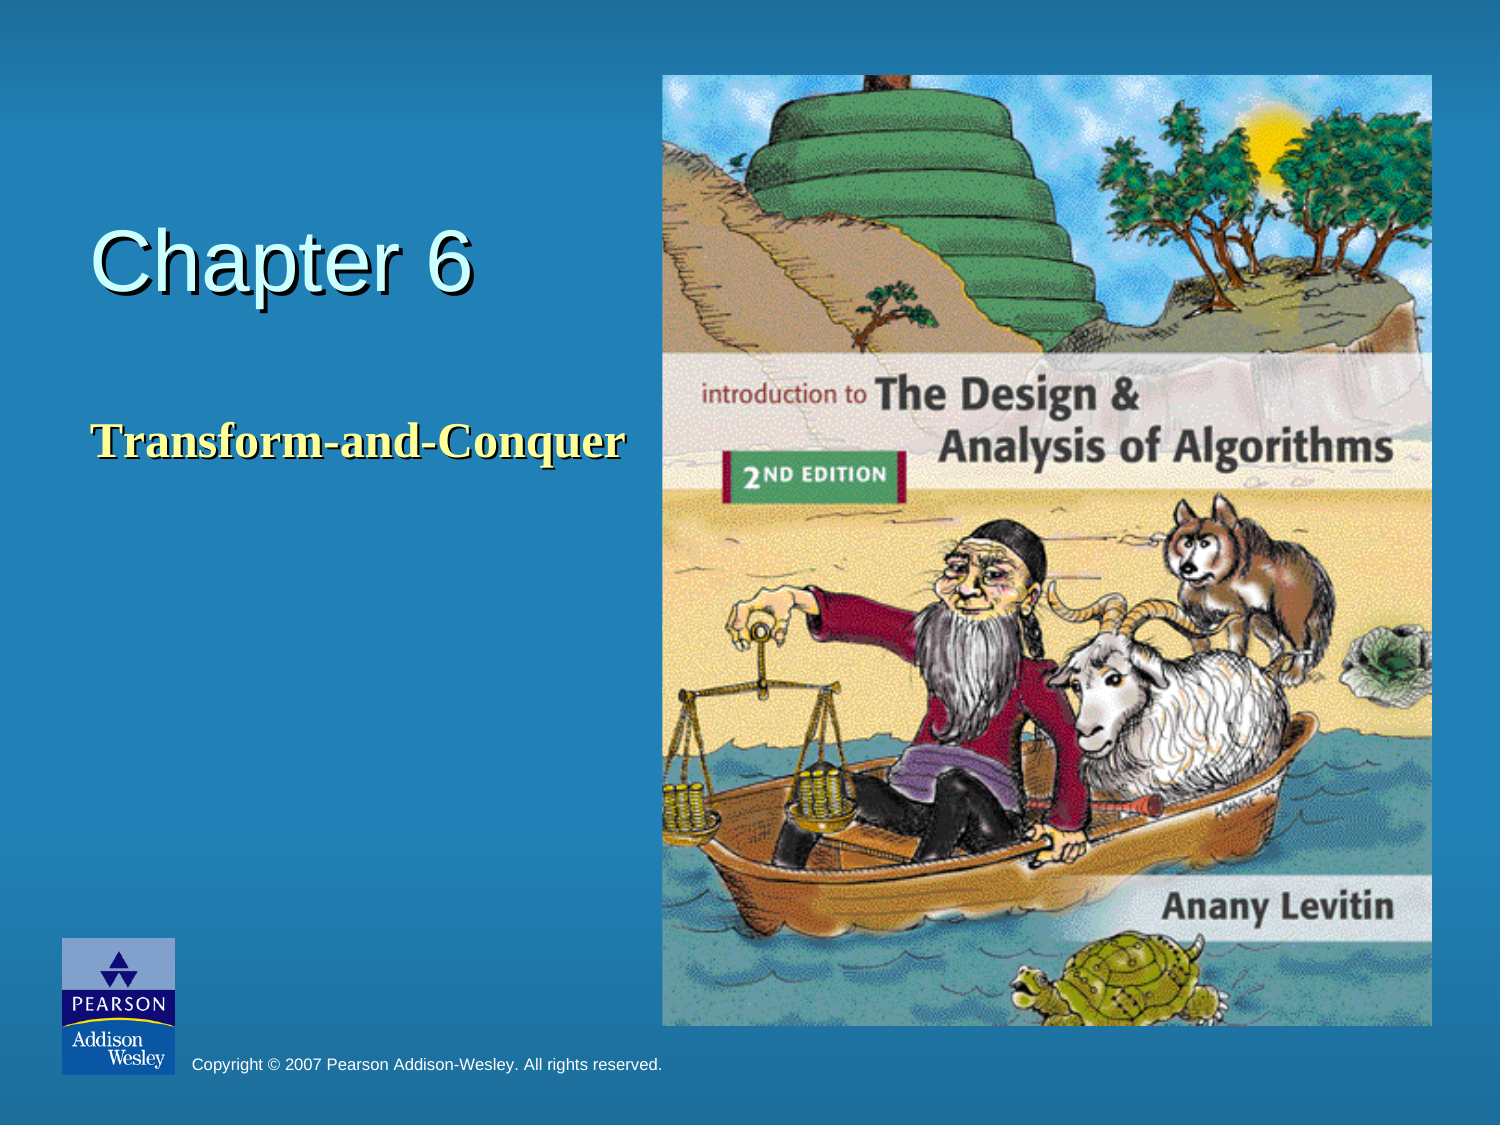

Chapter 6
Transform-and-Conquer
Copyright © 2007 Pearson Addison-Wesley. All rights reserved.